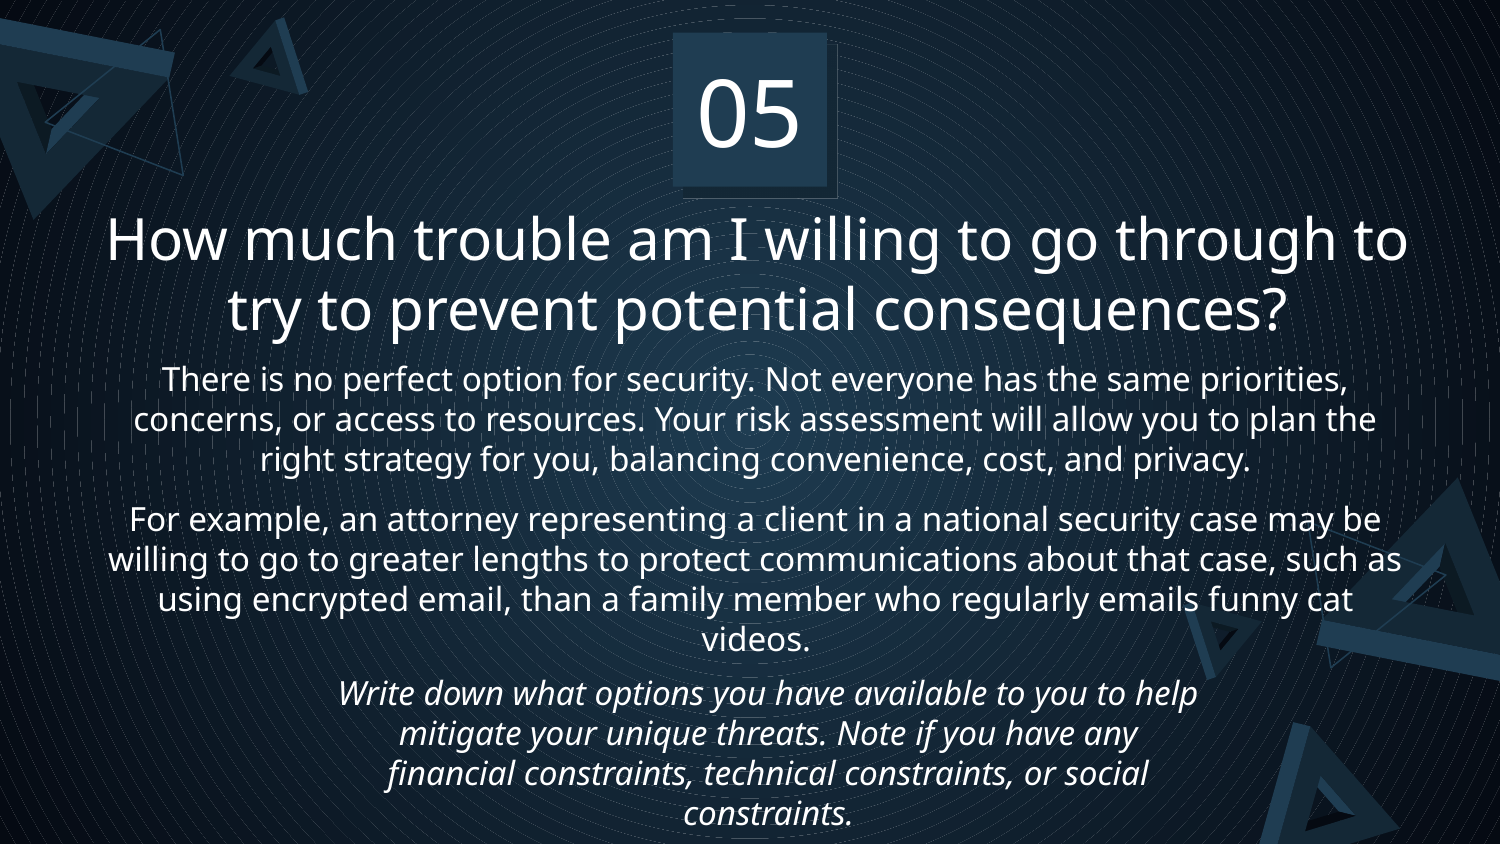

05
# How much trouble am I willing to go through to try to prevent potential consequences?
There is no perfect option for security. Not everyone has the same priorities, concerns, or access to resources. Your risk assessment will allow you to plan the right strategy for you, balancing convenience, cost, and privacy.
For example, an attorney representing a client in a national security case may be willing to go to greater lengths to protect communications about that case, such as using encrypted email, than a family member who regularly emails funny cat videos.
Write down what options you have available to you to help mitigate your unique threats. Note if you have any financial constraints, technical constraints, or social constraints.